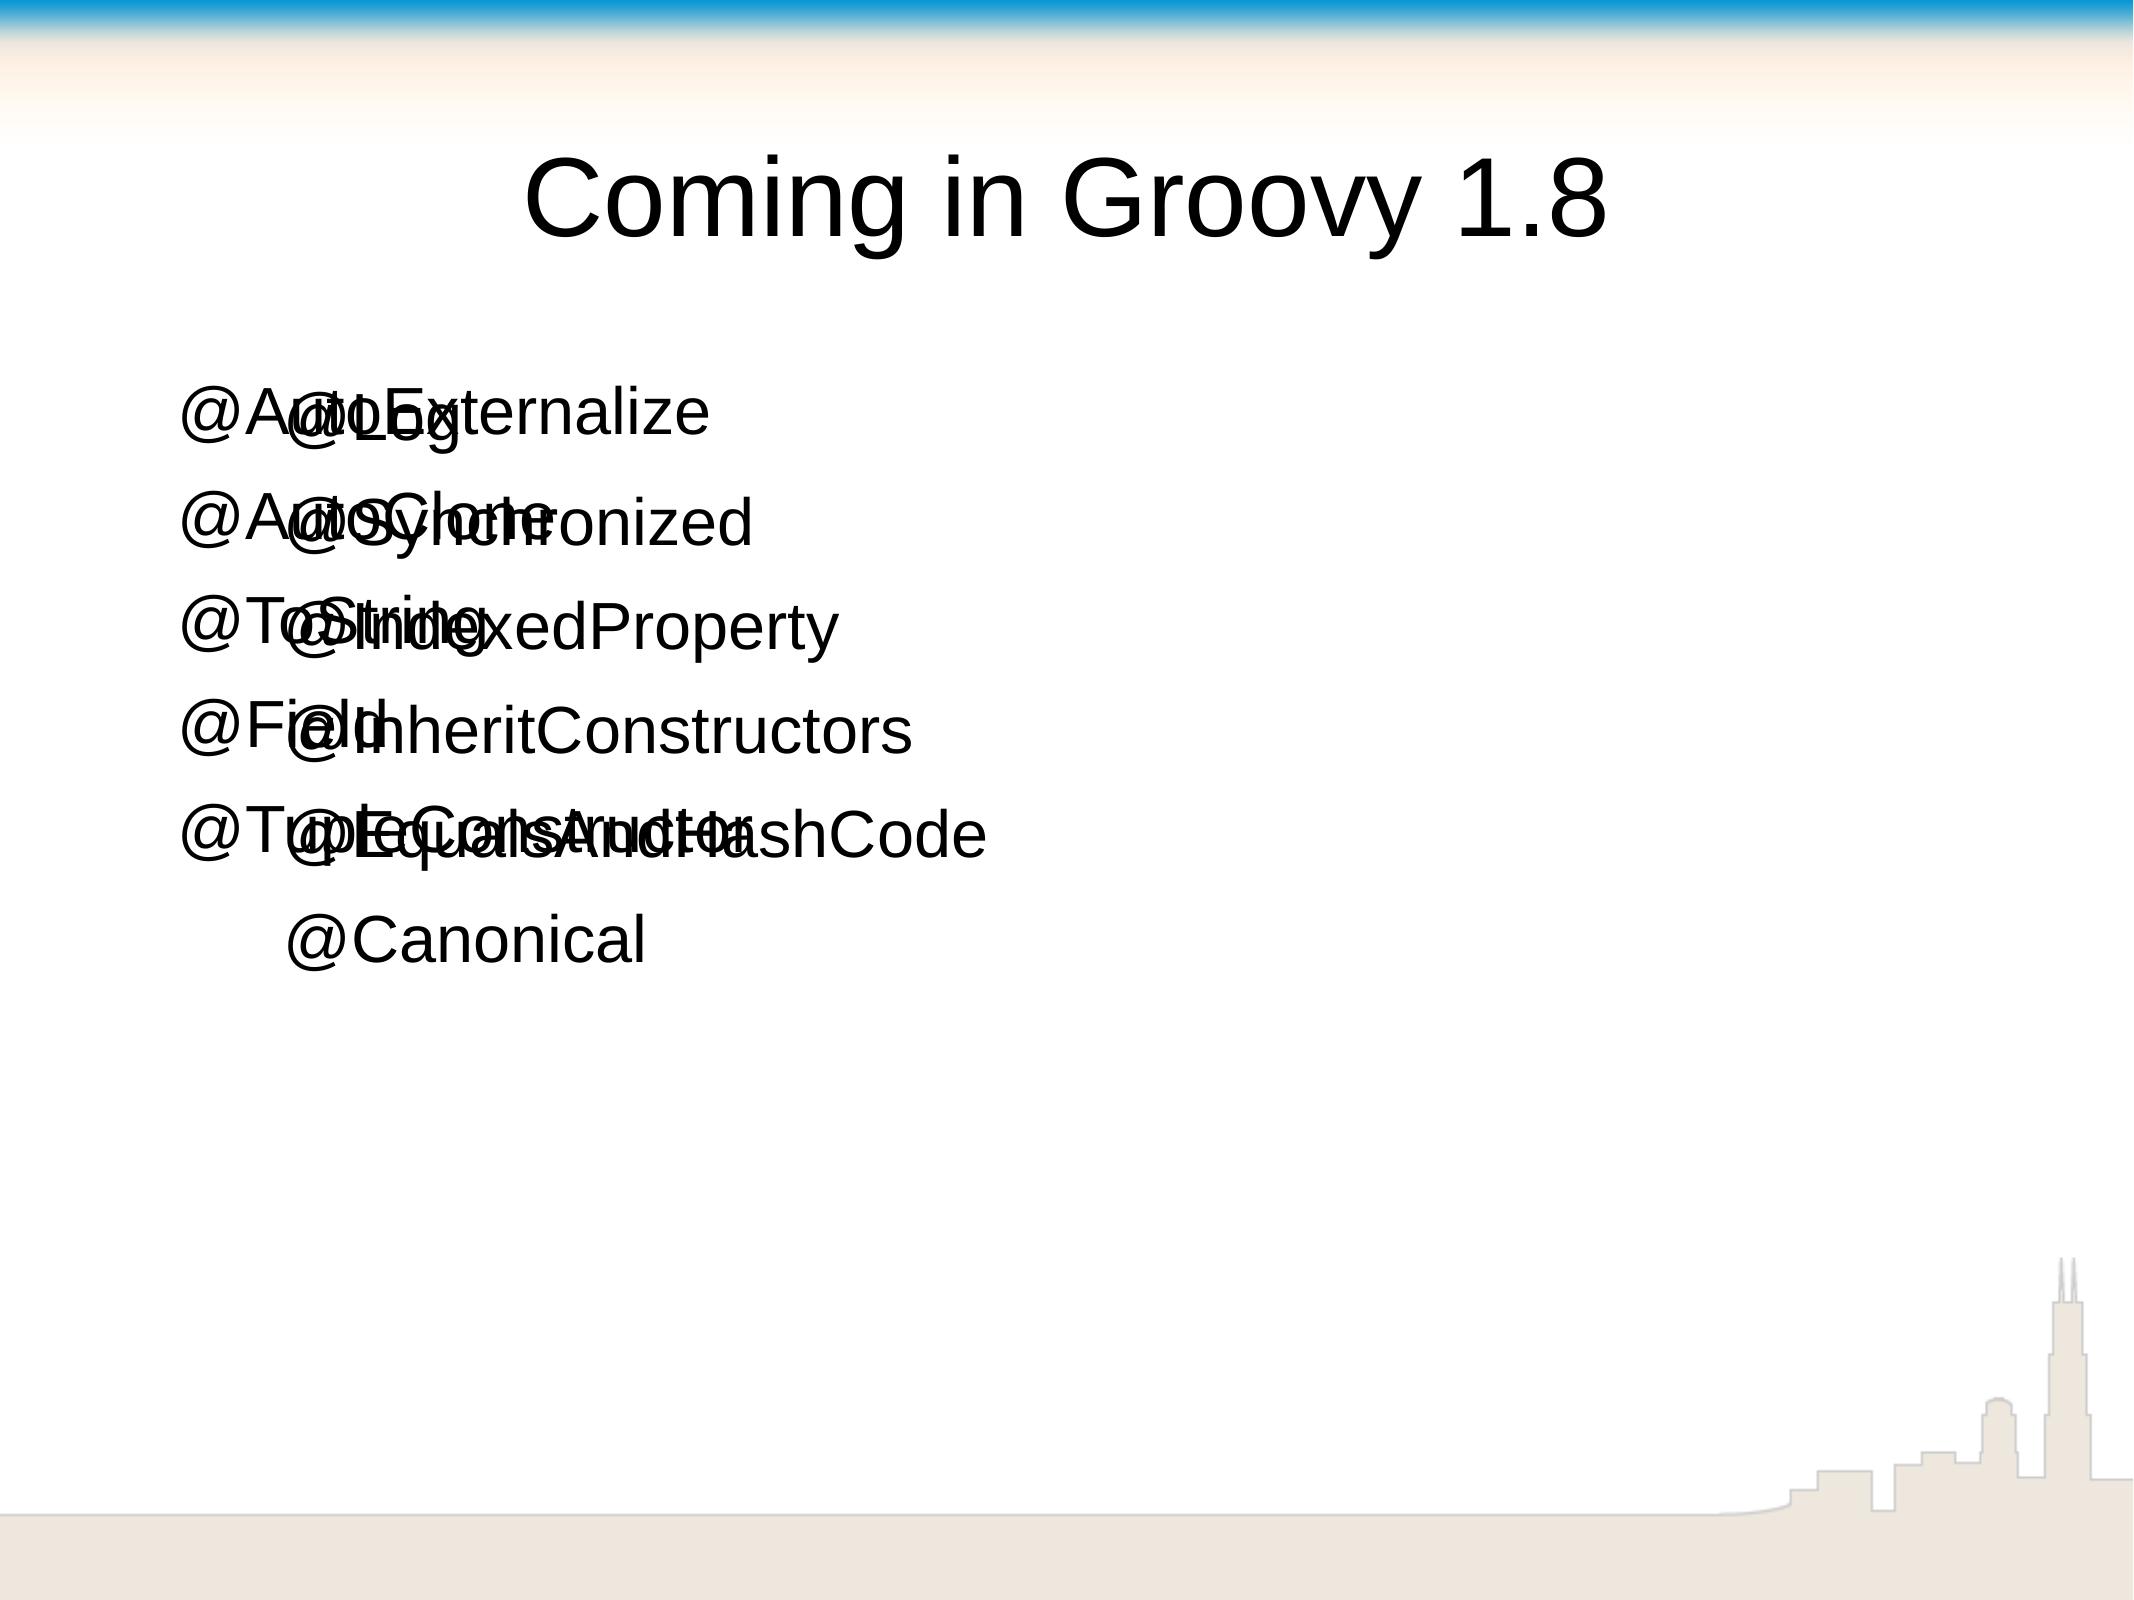

# Coming in Groovy 1.8
@AutoExternalize
@AutoClone
@ToString
@Field
@TupleConstructor
@Log
@Synchronized
@IndexedProperty
@InheritConstructors
@EqualsAndHashCode
@Canonical